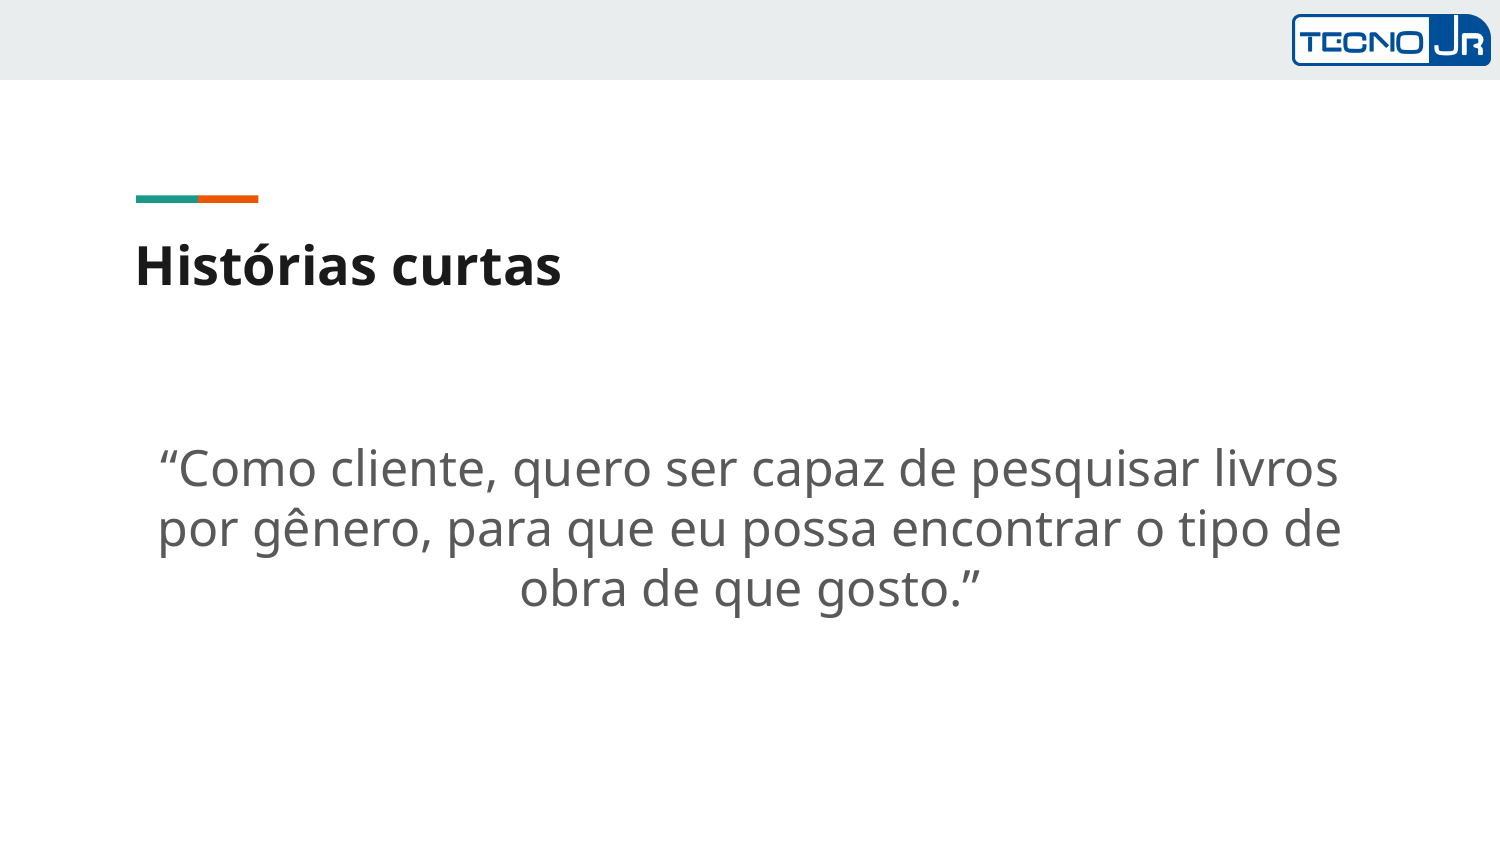

# Histórias curtas
“Como cliente, quero ser capaz de pesquisar livros por gênero, para que eu possa encontrar o tipo de obra de que gosto.”